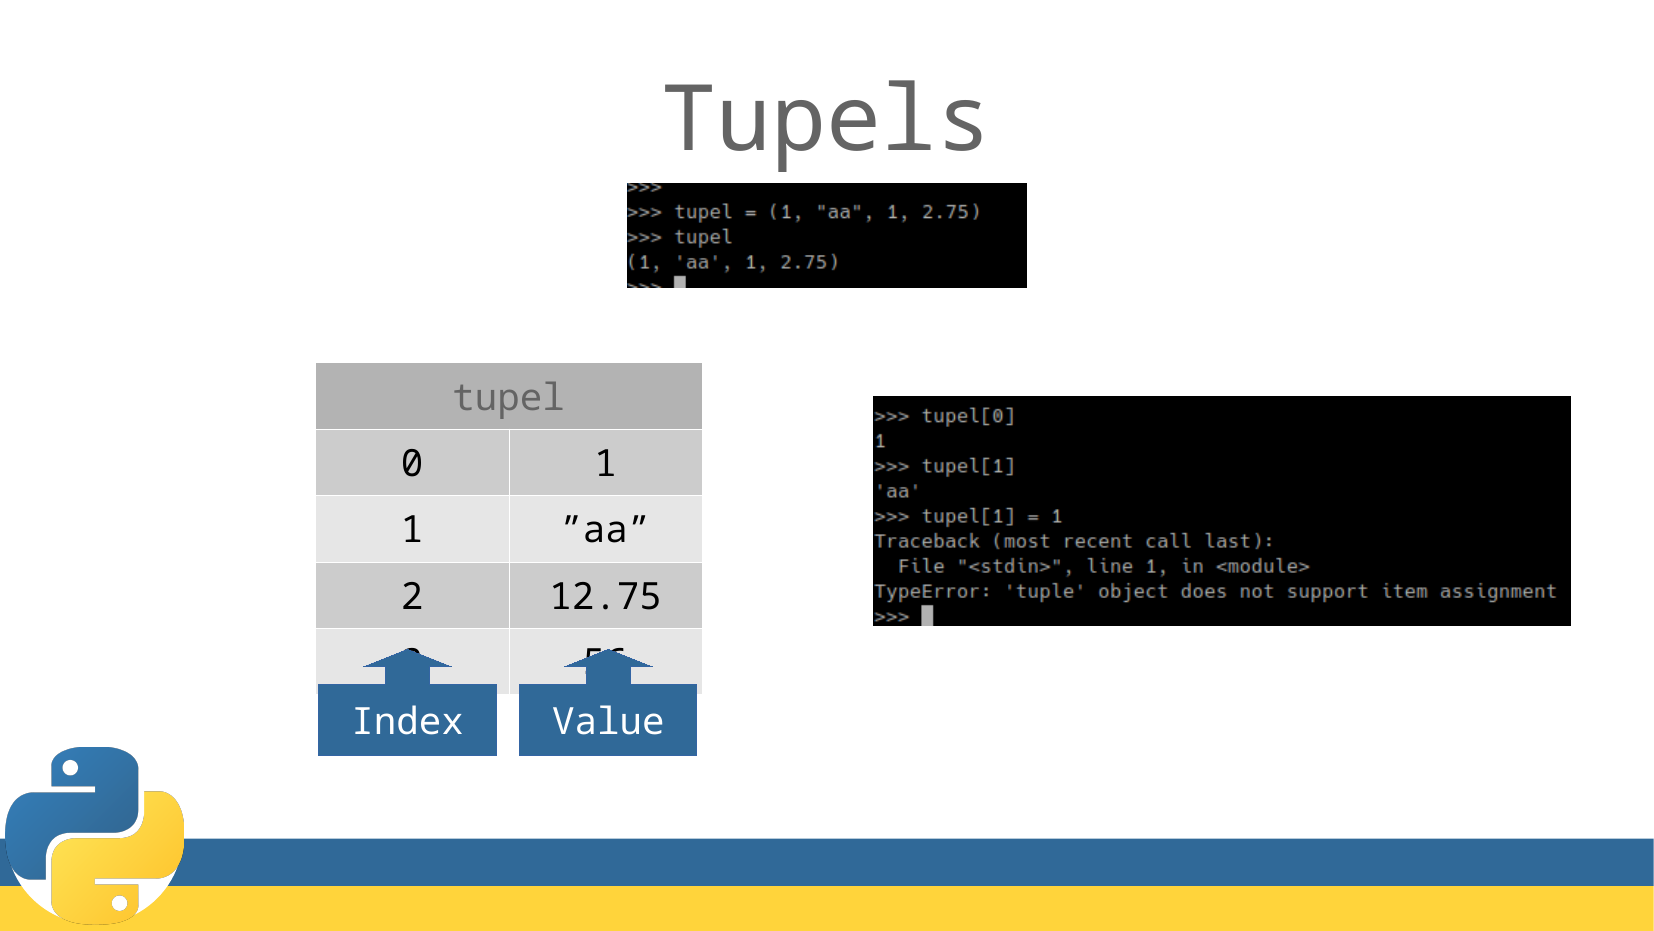

# Tupels
| tupel | |
| --- | --- |
| 0 | 1 |
| 1 | ”aa” |
| 2 | 12.75 |
| 3 | 56 |
Index
Value